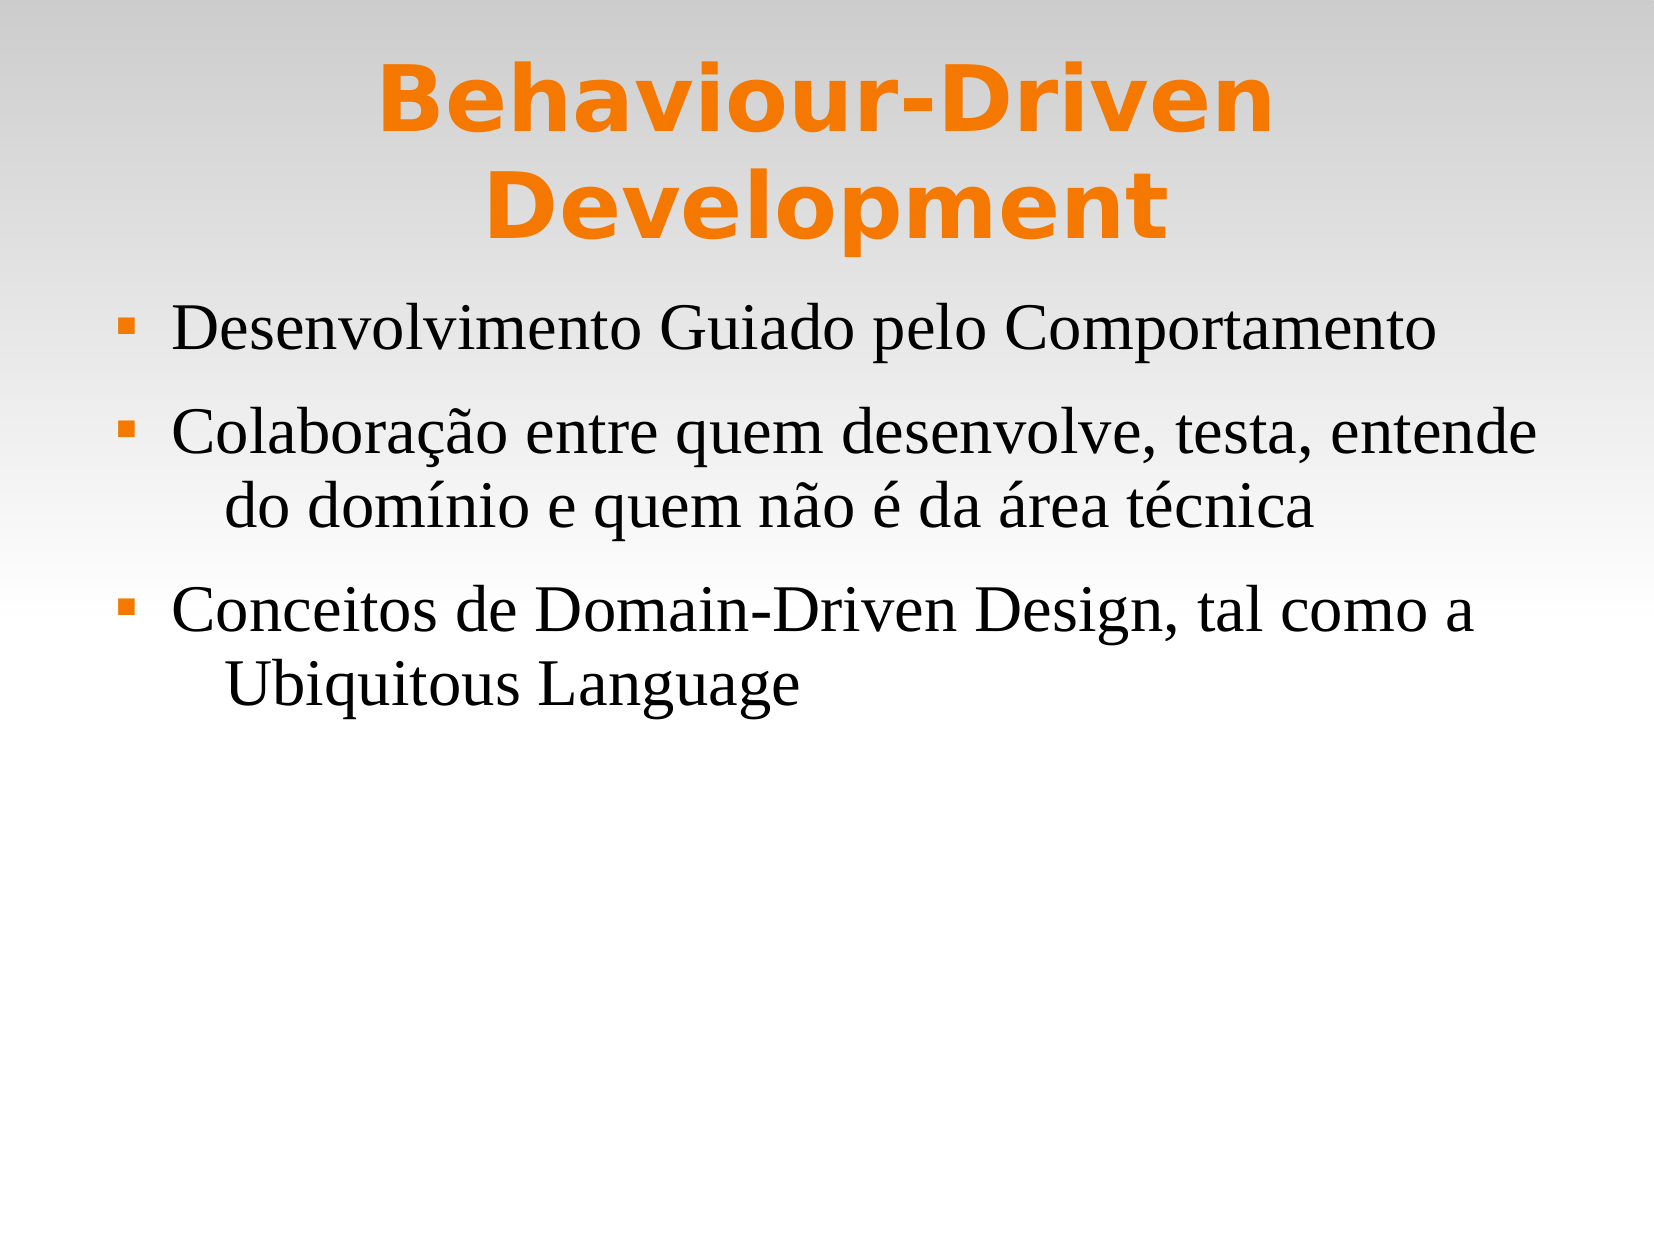

# Behaviour-Driven Development
Desenvolvimento Guiado pelo Comportamento
Colaboração entre quem desenvolve, testa, entende do domínio e quem não é da área técnica
Conceitos de Domain-Driven Design, tal como a Ubiquitous Language